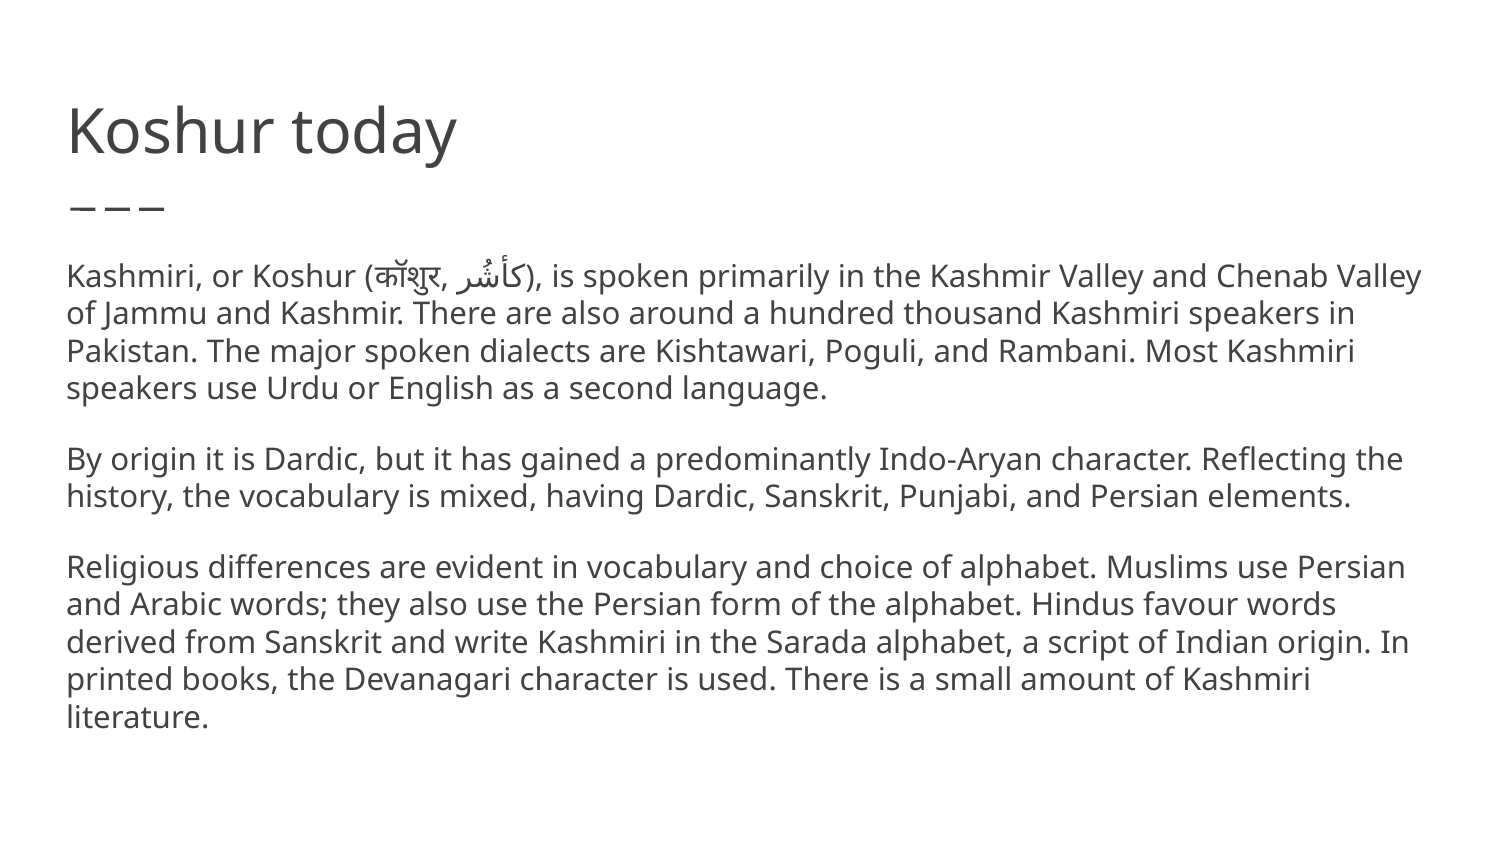

# Koshur today
Kashmiri, or Koshur (कॉशुर, کأشُر‬), is spoken primarily in the Kashmir Valley and Chenab Valley of Jammu and Kashmir. There are also around a hundred thousand Kashmiri speakers in Pakistan. The major spoken dialects are Kishtawari, Poguli, and Rambani. Most Kashmiri speakers use Urdu or English as a second language.
By origin it is Dardic, but it has gained a predominantly Indo-Aryan character. Reflecting the history, the vocabulary is mixed, having Dardic, Sanskrit, Punjabi, and Persian elements.
Religious differences are evident in vocabulary and choice of alphabet. Muslims use Persian and Arabic words; they also use the Persian form of the alphabet. Hindus favour words derived from Sanskrit and write Kashmiri in the Sarada alphabet, a script of Indian origin. In printed books, the Devanagari character is used. There is a small amount of Kashmiri literature.